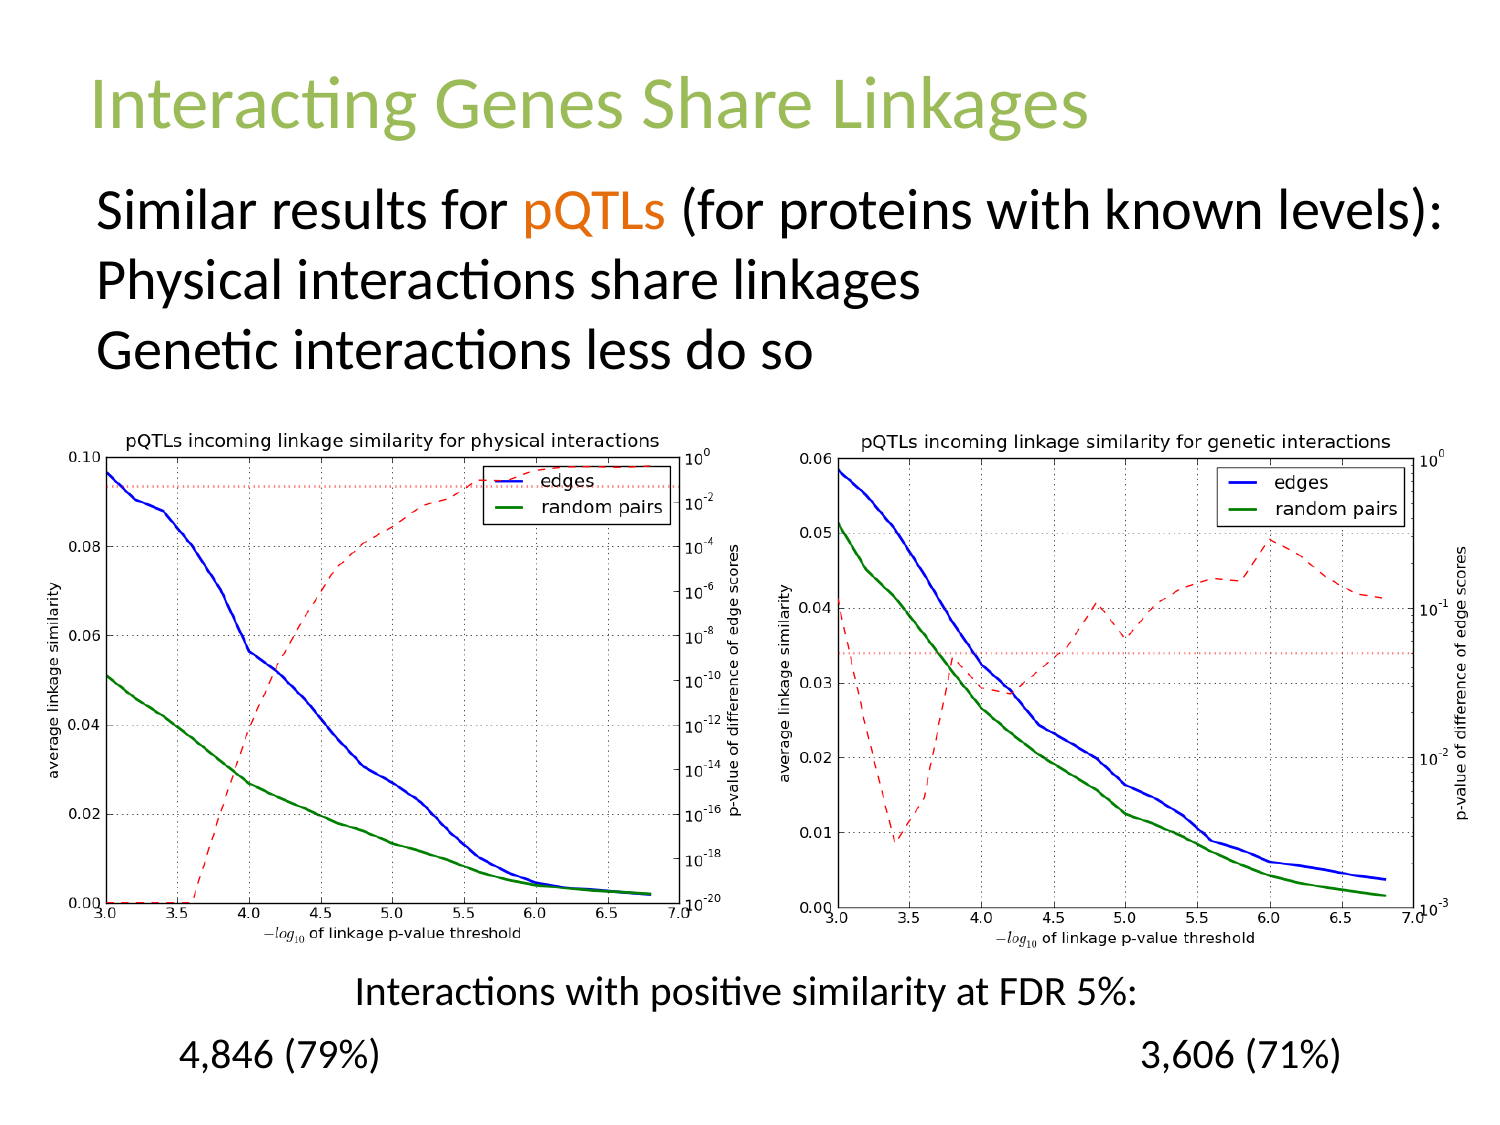

Interacting Genes Share Linkages
Similar results for pQTLs (for proteins with known levels):
Physical interactions share linkages
Genetic interactions less do so
Interactions with positive similarity at FDR 5%:
4,846 (79%)
3,606 (71%)